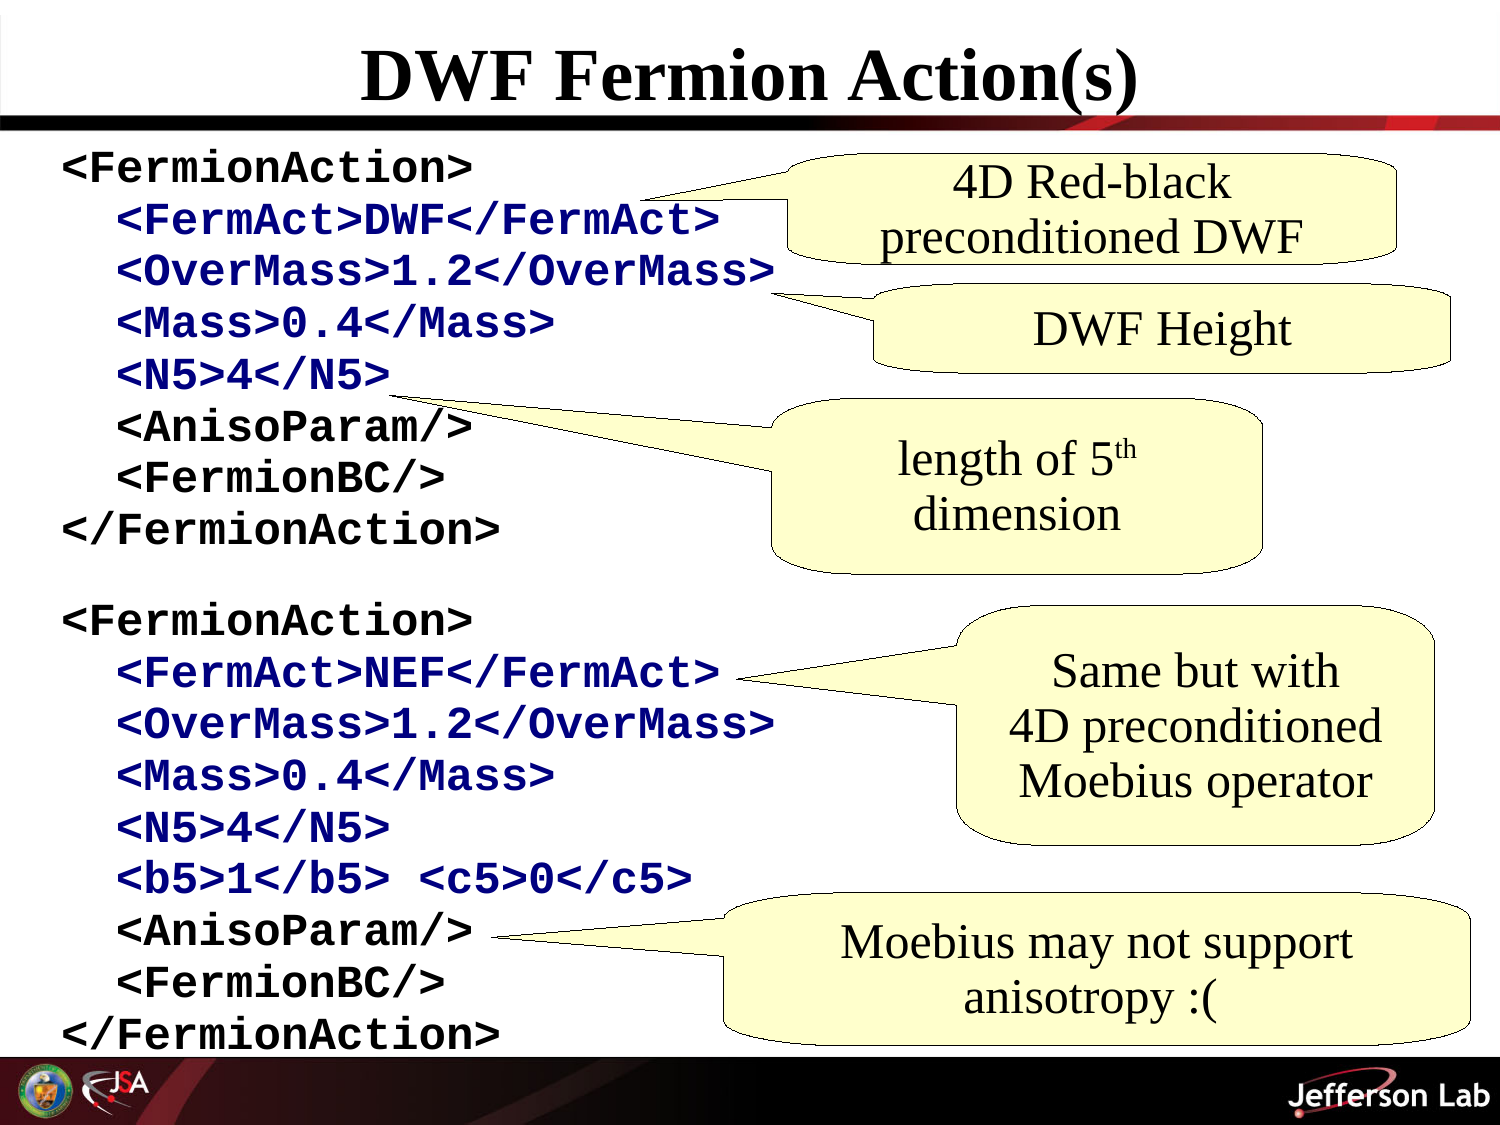

# DWF Fermion Action(s)
<FermionAction>
 <FermAct>DWF</FermAct>
 <OverMass>1.2</OverMass>
 <Mass>0.4</Mass>
 <N5>4</N5>
 <AnisoParam/>
 <FermionBC/>
</FermionAction>
4D Red-black preconditioned DWF
DWF Height
length of 5th dimension
<FermionAction>
 <FermAct>NEF</FermAct>
 <OverMass>1.2</OverMass>
 <Mass>0.4</Mass>
 <N5>4</N5>
 <b5>1</b5> <c5>0</c5>
 <AnisoParam/>
 <FermionBC/>
</FermionAction>
Same but with
4D preconditioned Moebius operator
Moebius may not support anisotropy :(